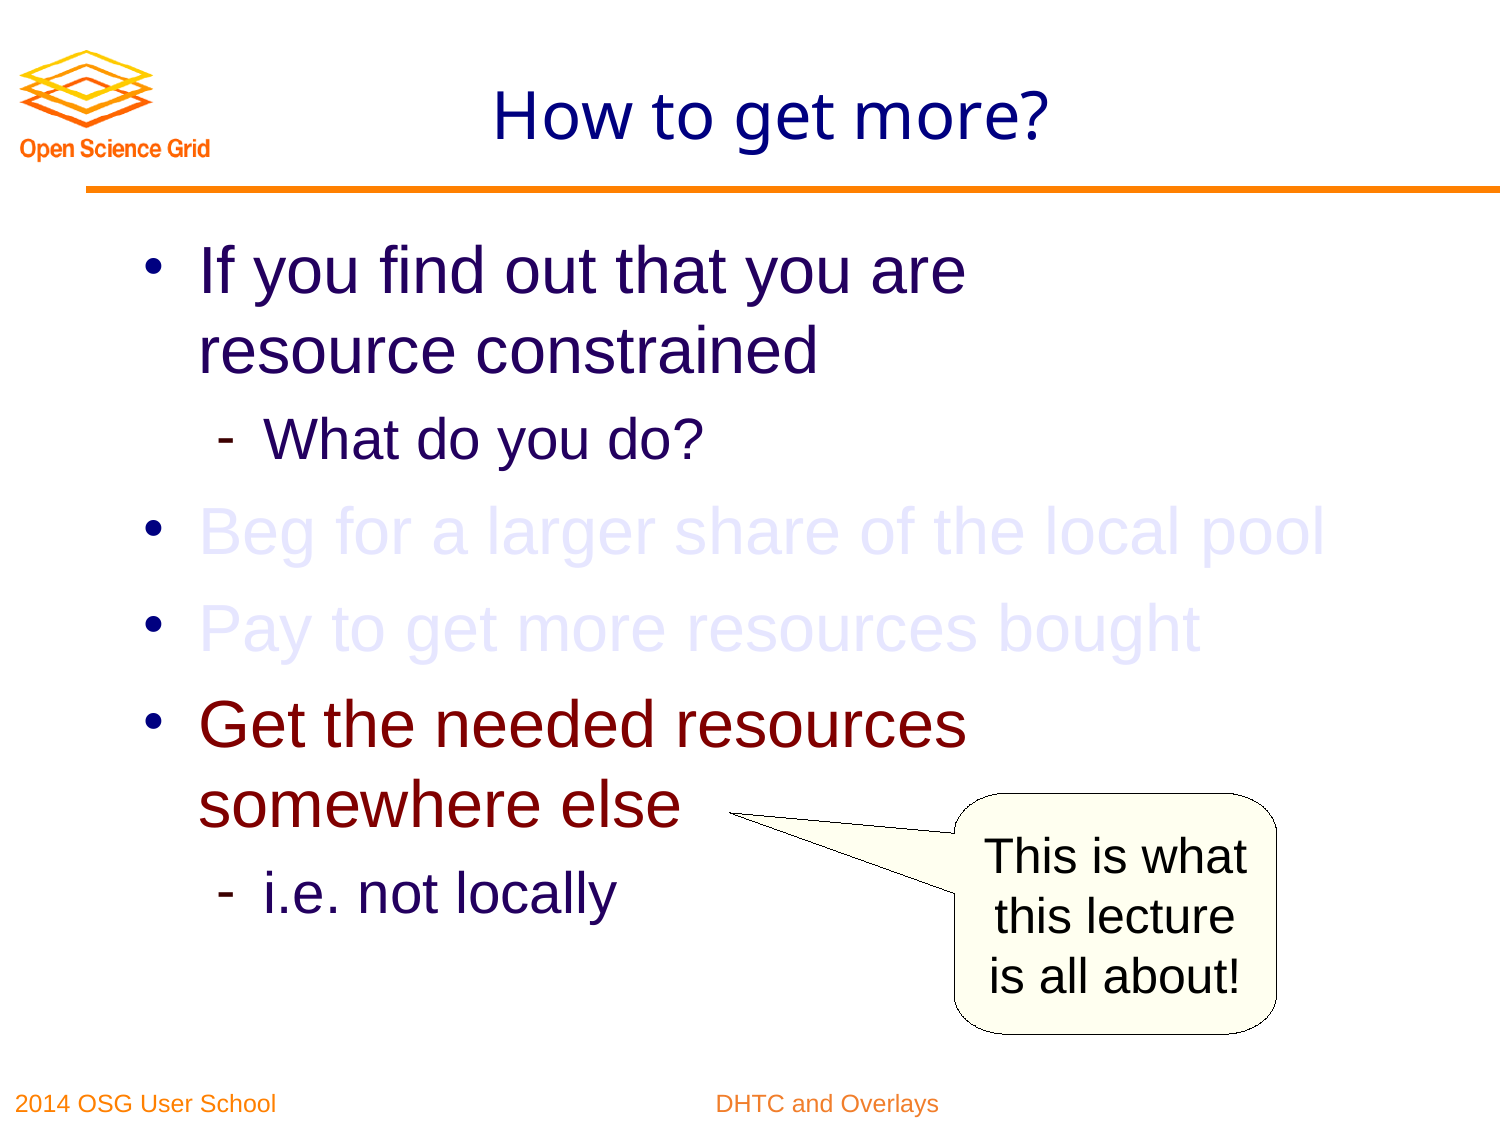

# How to get more?
If you find out that you are
resource constrained
What do you do?
Beg for a larger share of the local pool
Pay to get more resources bought
Get the needed resources
somewhere else
i.e. not locally
This is what
this lecture
is all about!